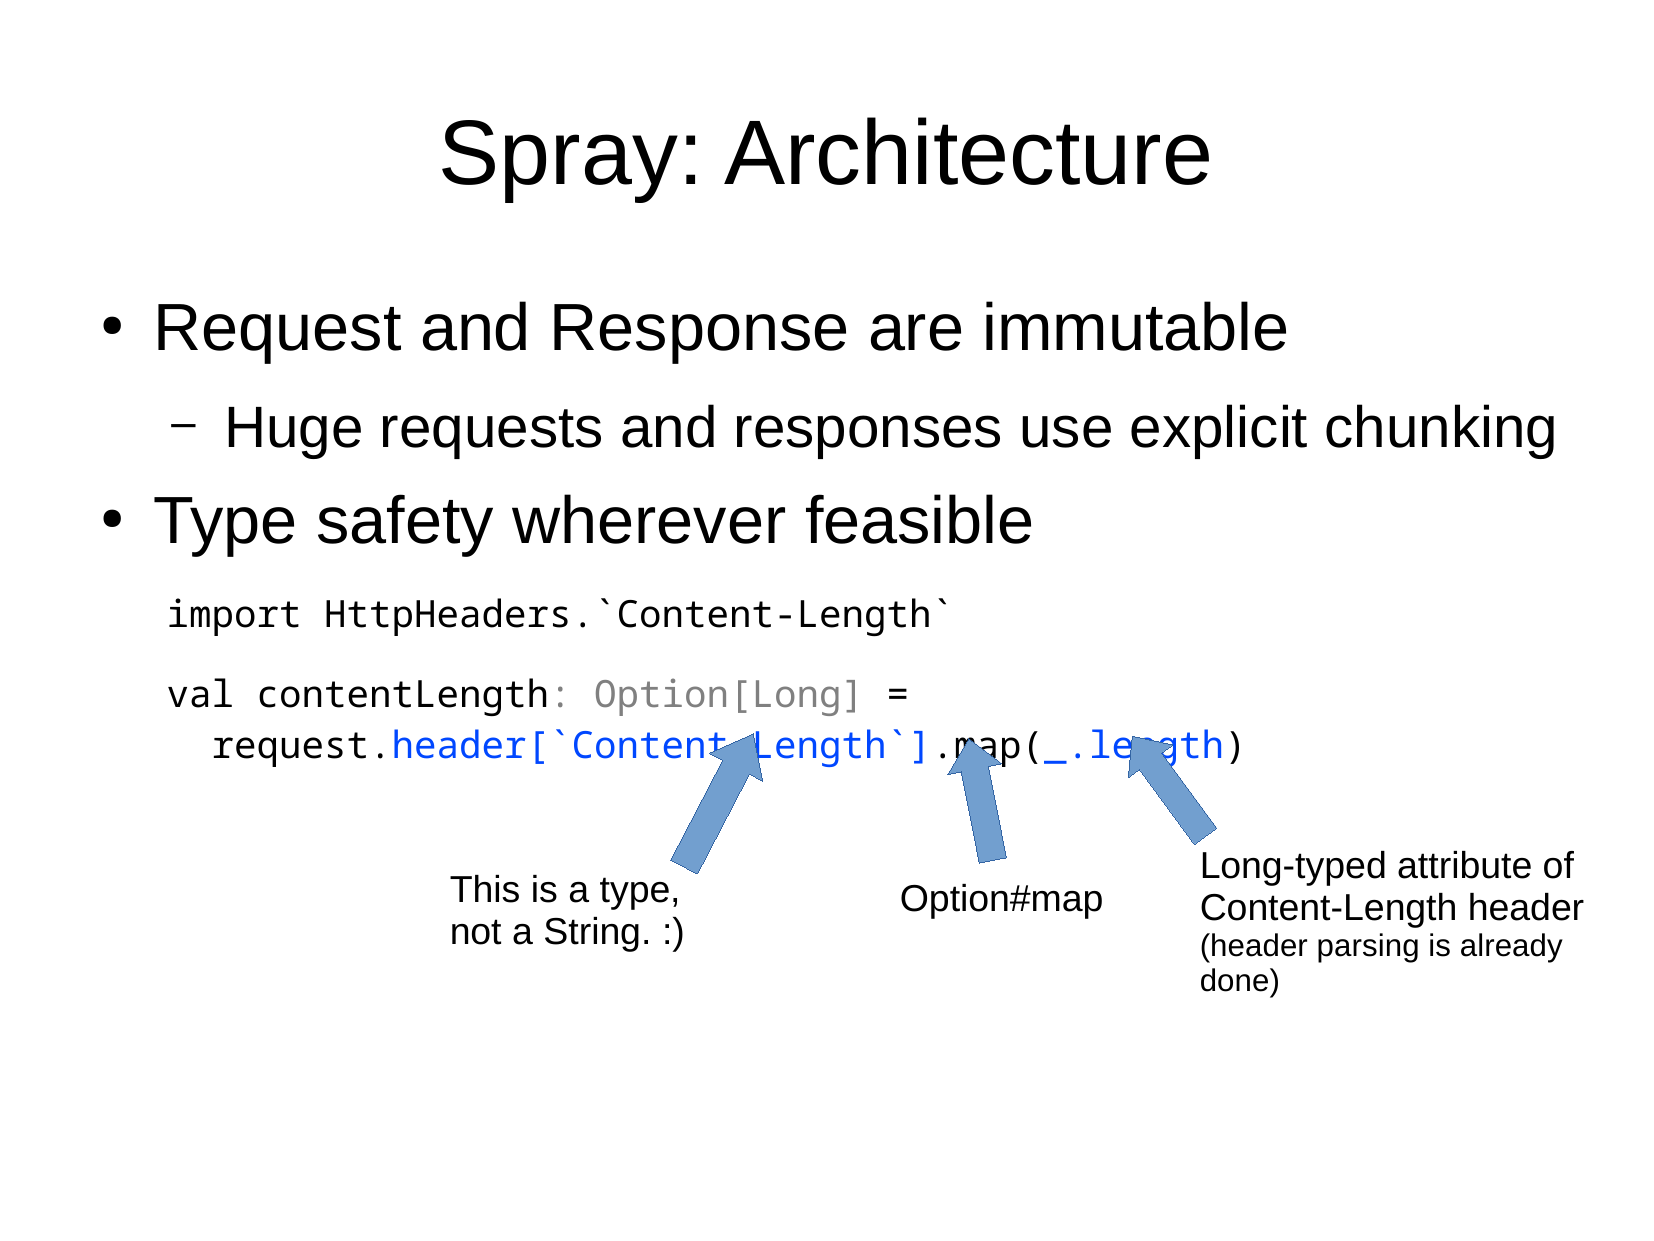

# Spray: Architecture
Request and Response are immutable
Huge requests and responses use explicit chunking
Type safety wherever feasible
import HttpHeaders.`Content-Length`
val contentLength: Option[Long] =
 request.header[`Content-Length`].map(_.length)
Long-typed attribute of Content-Length header (header parsing is already done)
This is a type,
not a String. :)
Option#map